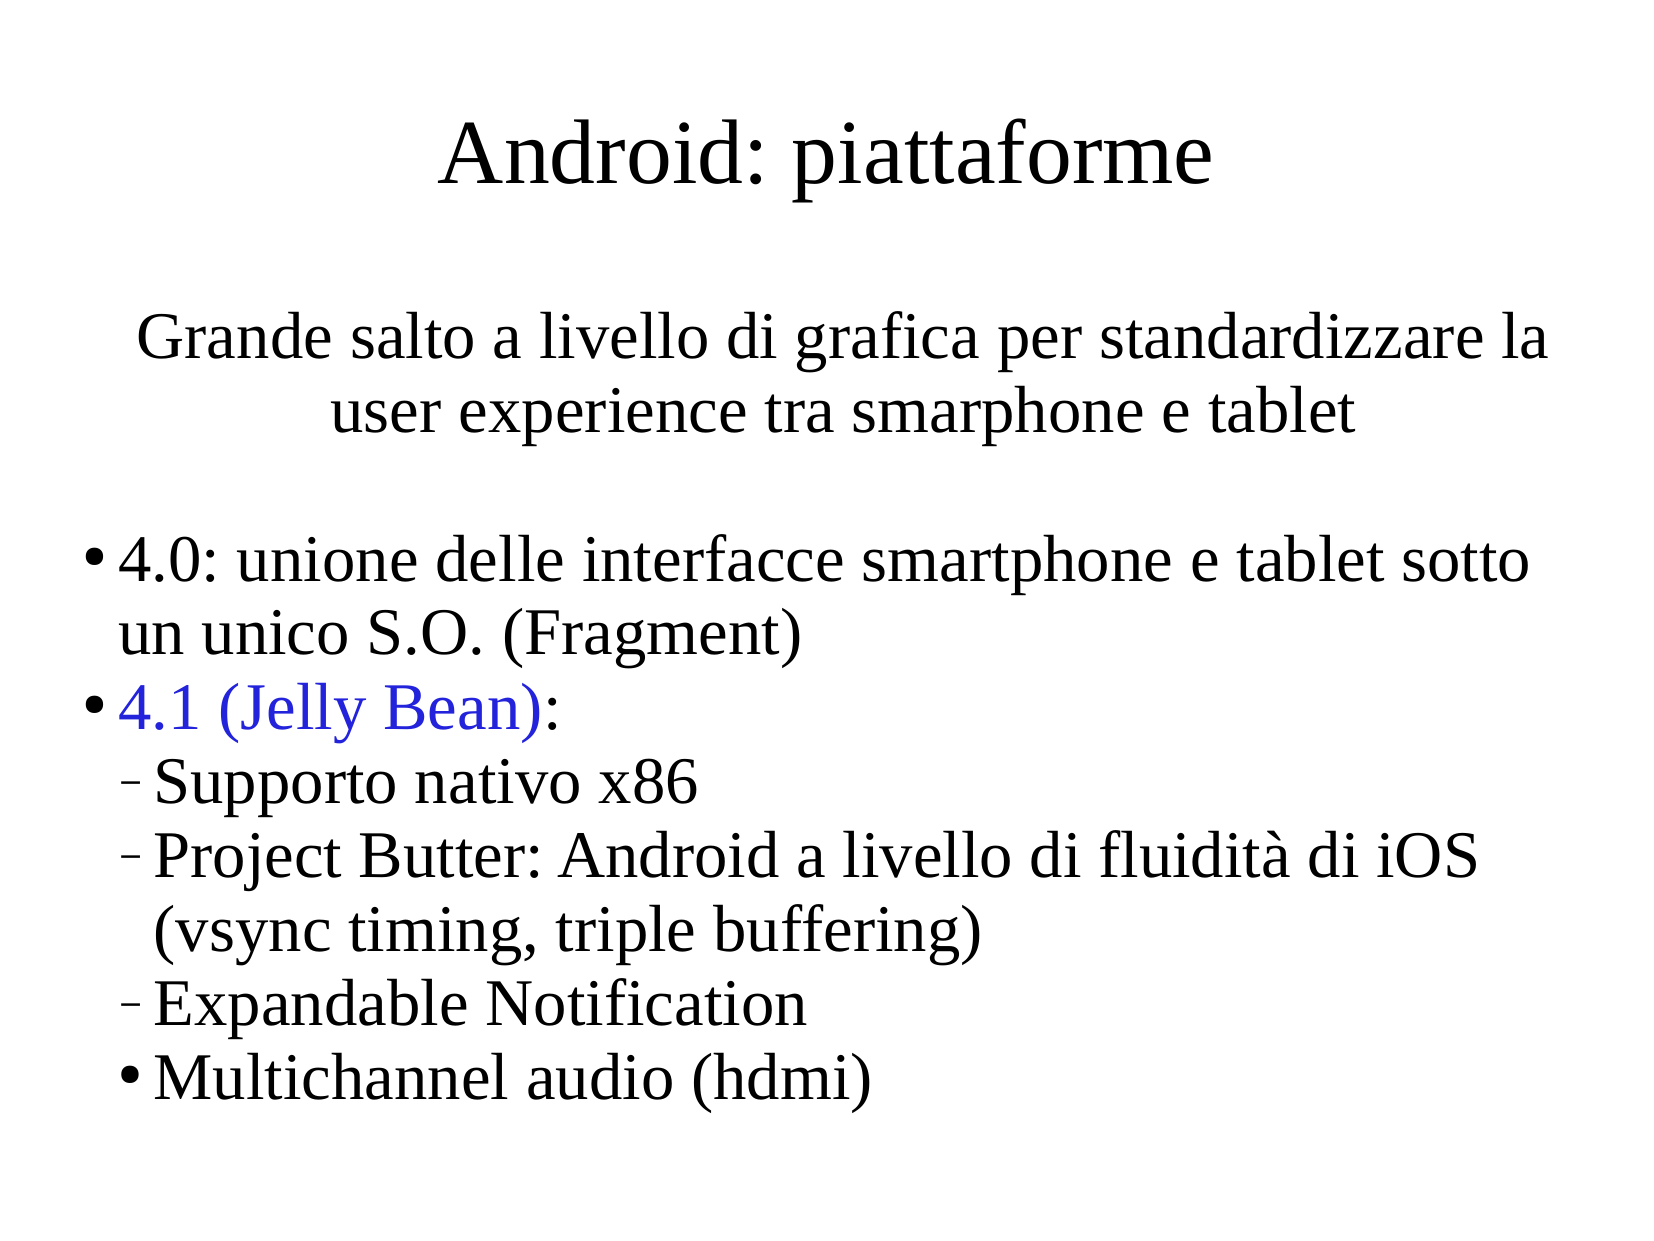

# Android: piattaforme
Grande salto a livello di grafica per standardizzare la user experience tra smarphone e tablet
4.0: unione delle interfacce smartphone e tablet sotto un unico S.O. (Fragment)
4.1 (Jelly Bean):
Supporto nativo x86
Project Butter: Android a livello di fluidità di iOS
(vsync timing, triple buffering)
Expandable Notification
Multichannel audio (hdmi)